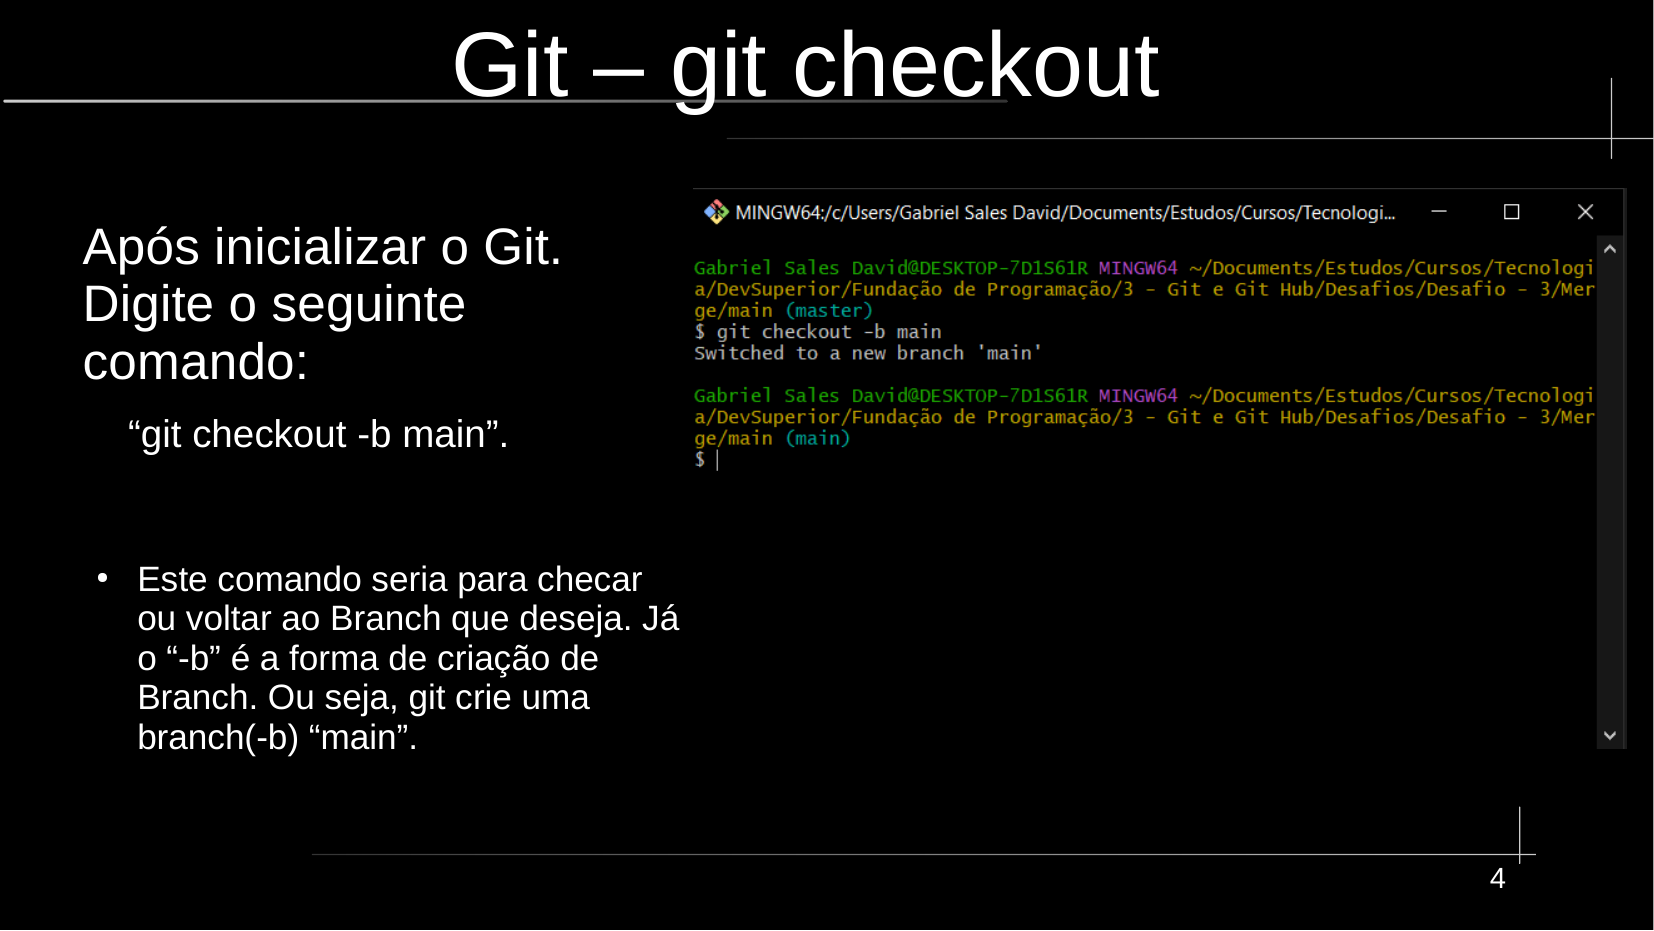

# Git – git checkout
Após inicializar o Git. Digite o seguinte comando:
“git checkout -b main”.
Este comando seria para checar ou voltar ao Branch que deseja. Já o “-b” é a forma de criação de Branch. Ou seja, git crie uma branch(-b) “main”.
4